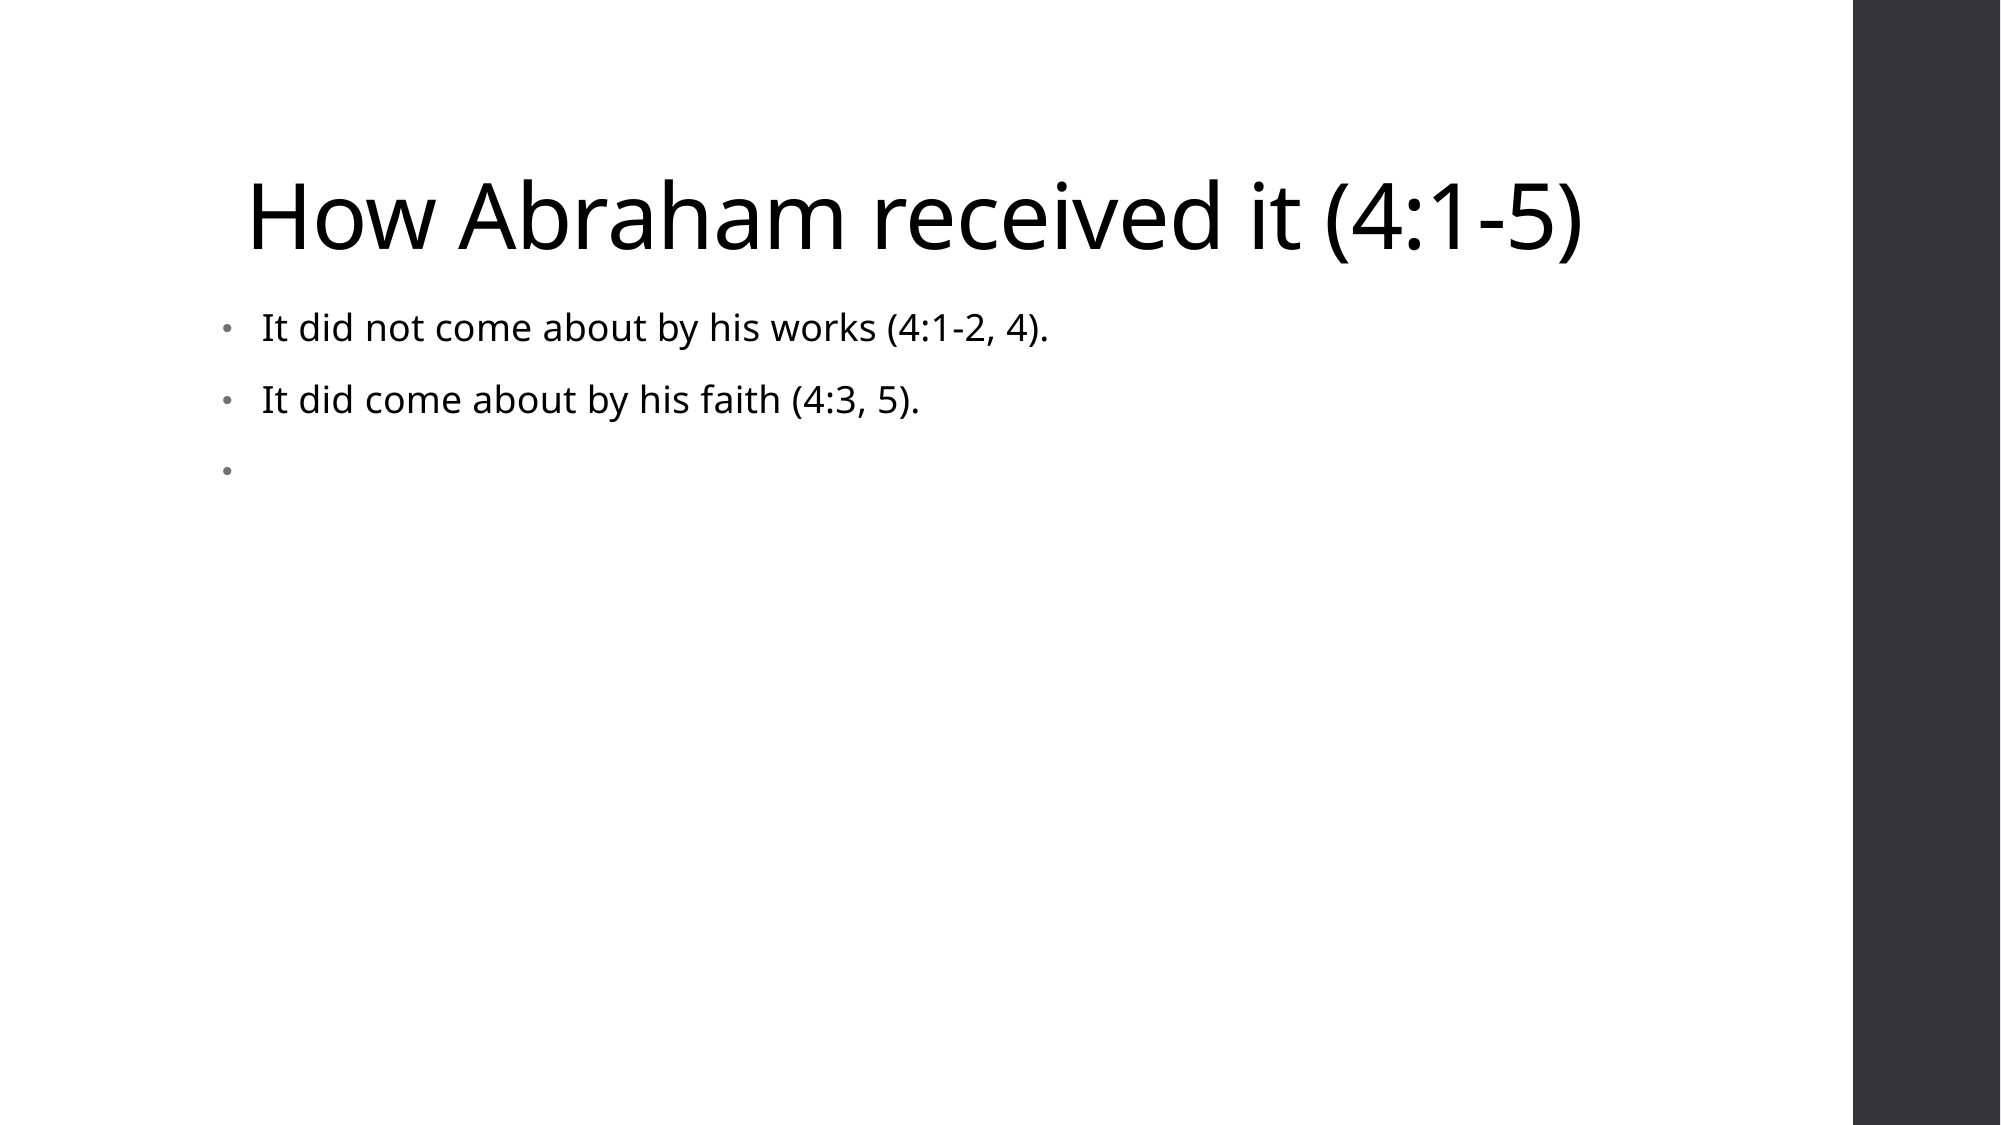

# How Abraham received it (4:1-5)
 It did not come about by his works (4:1-2, 4).
 It did come about by his faith (4:3, 5).